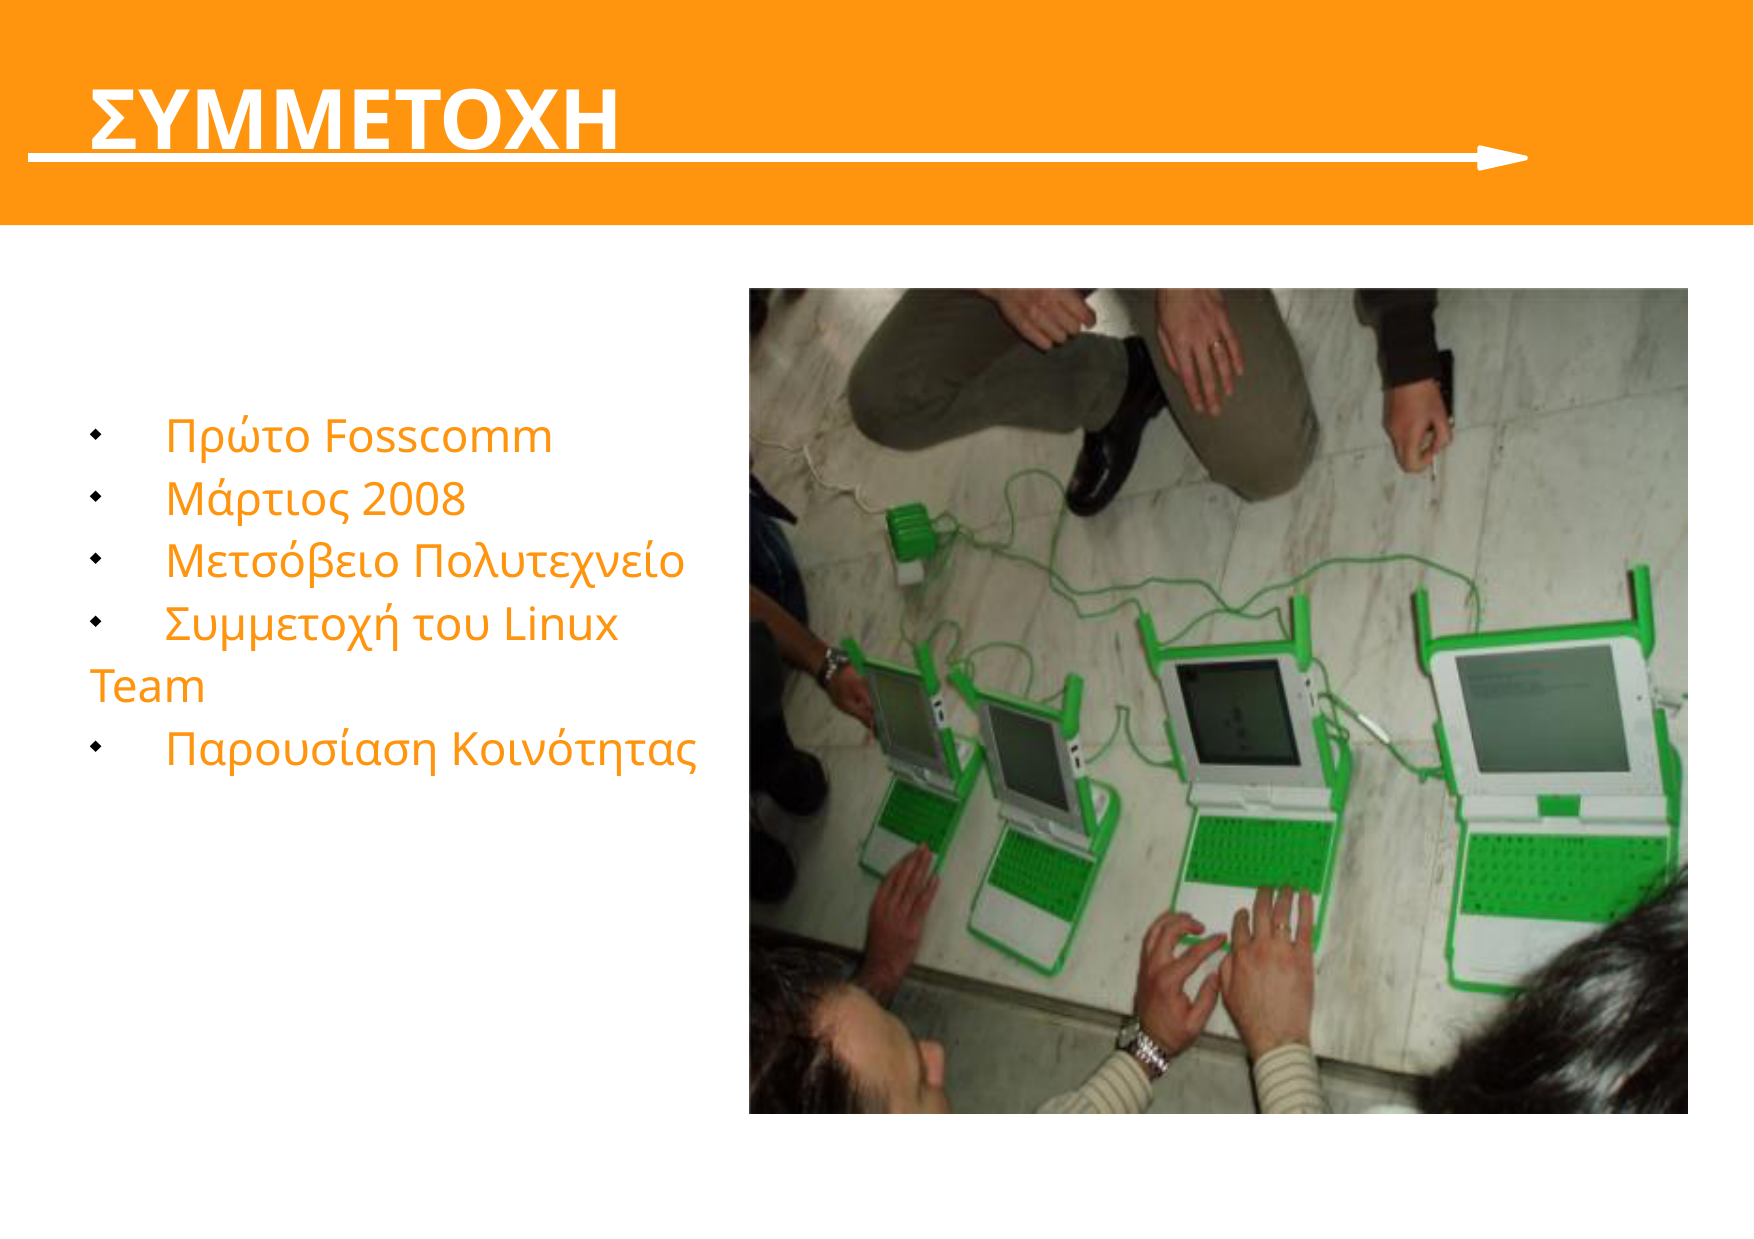

ΣΥΜΜΕΤΟΧΗ
	Πρώτο Fosscomm
 	Μάρτιος 2008
 	Μετσόβειο Πολυτεχνείο
 	Συμμετοχή του Linux Team
 	Παρουσίαση Κοινότητας